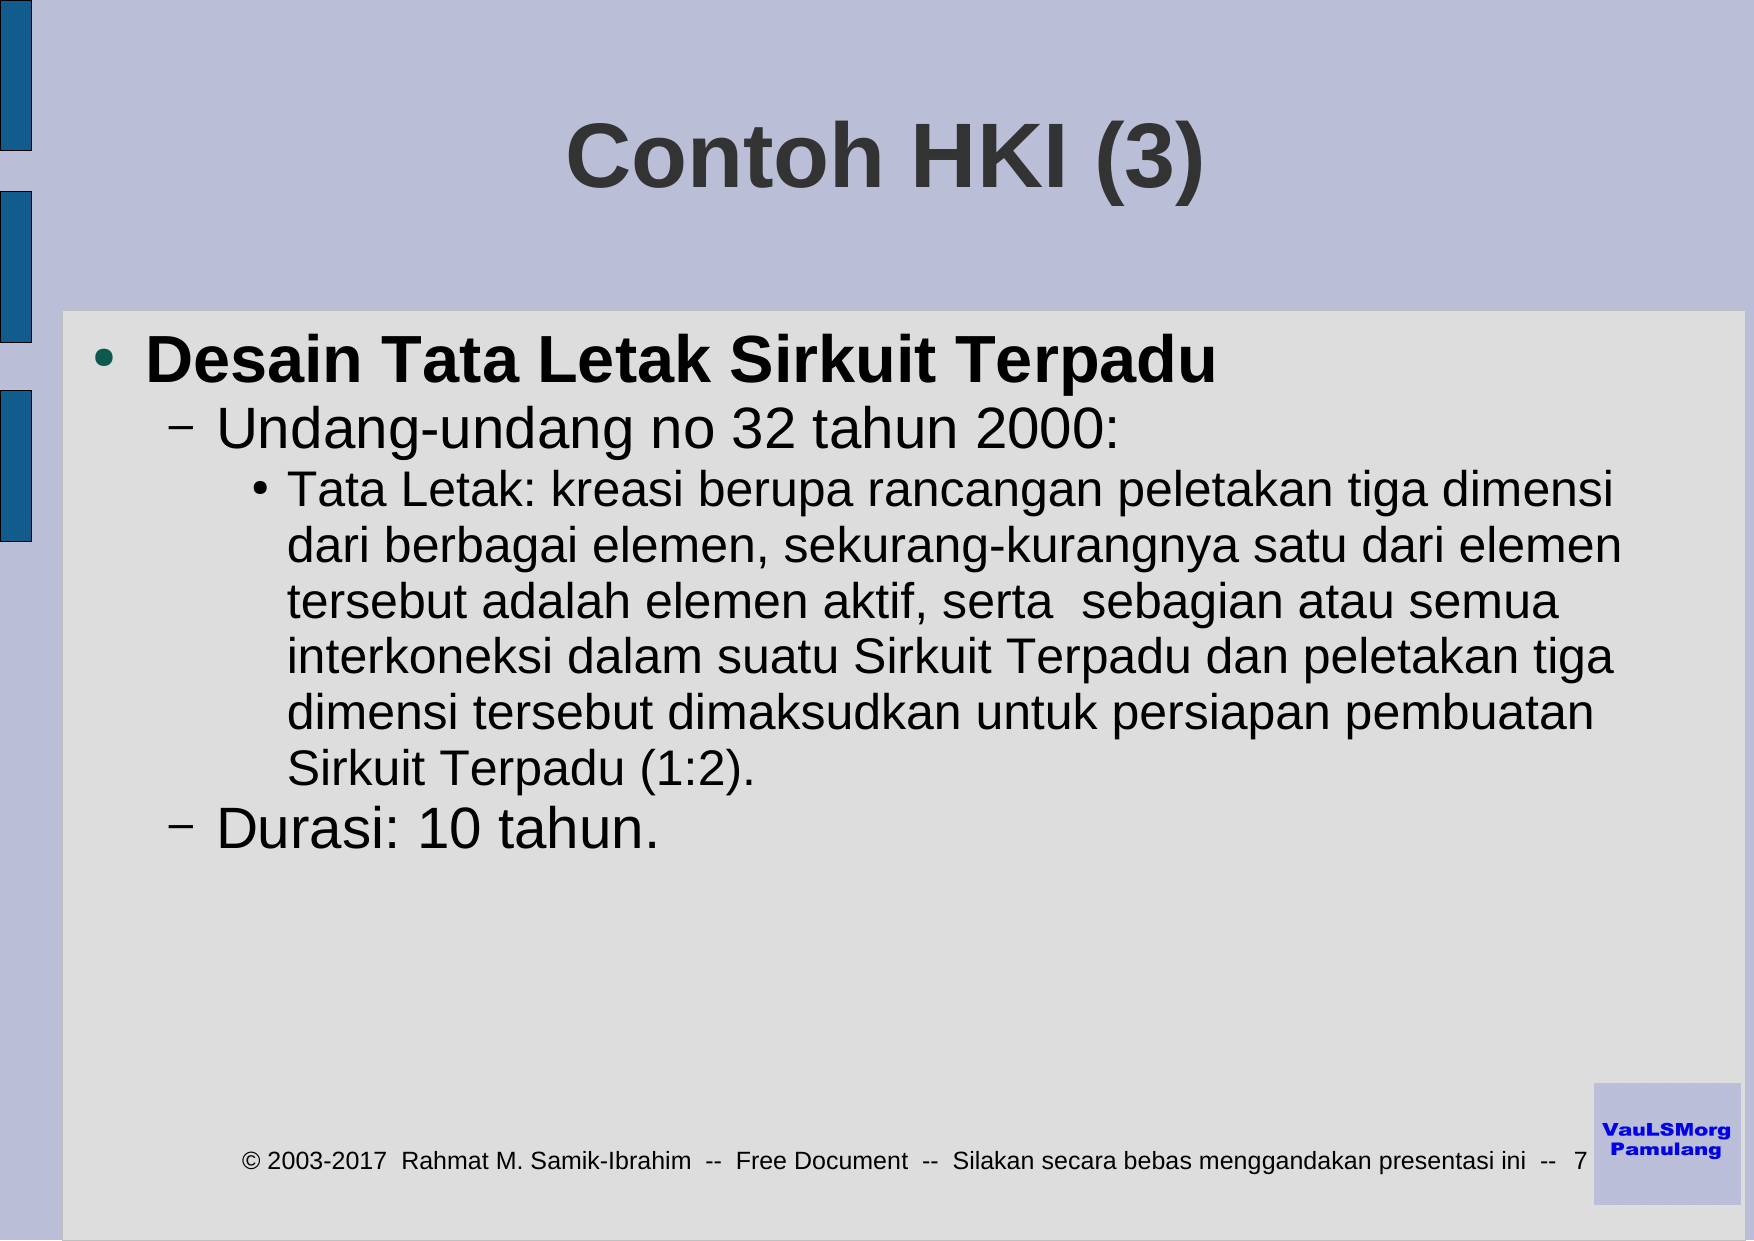

# Contoh HKI (3)
Desain Tata Letak Sirkuit Terpadu
Undang-undang no 32 tahun 2000:
Tata Letak: kreasi berupa rancangan peletakan tiga dimensi dari berbagai elemen, sekurang-kurangnya satu dari elemen tersebut adalah elemen aktif, serta sebagian atau semua interkoneksi dalam suatu Sirkuit Terpadu dan peletakan tiga dimensi tersebut dimaksudkan untuk persiapan pembuatan Sirkuit Terpadu (1:2).
Durasi: 10 tahun.